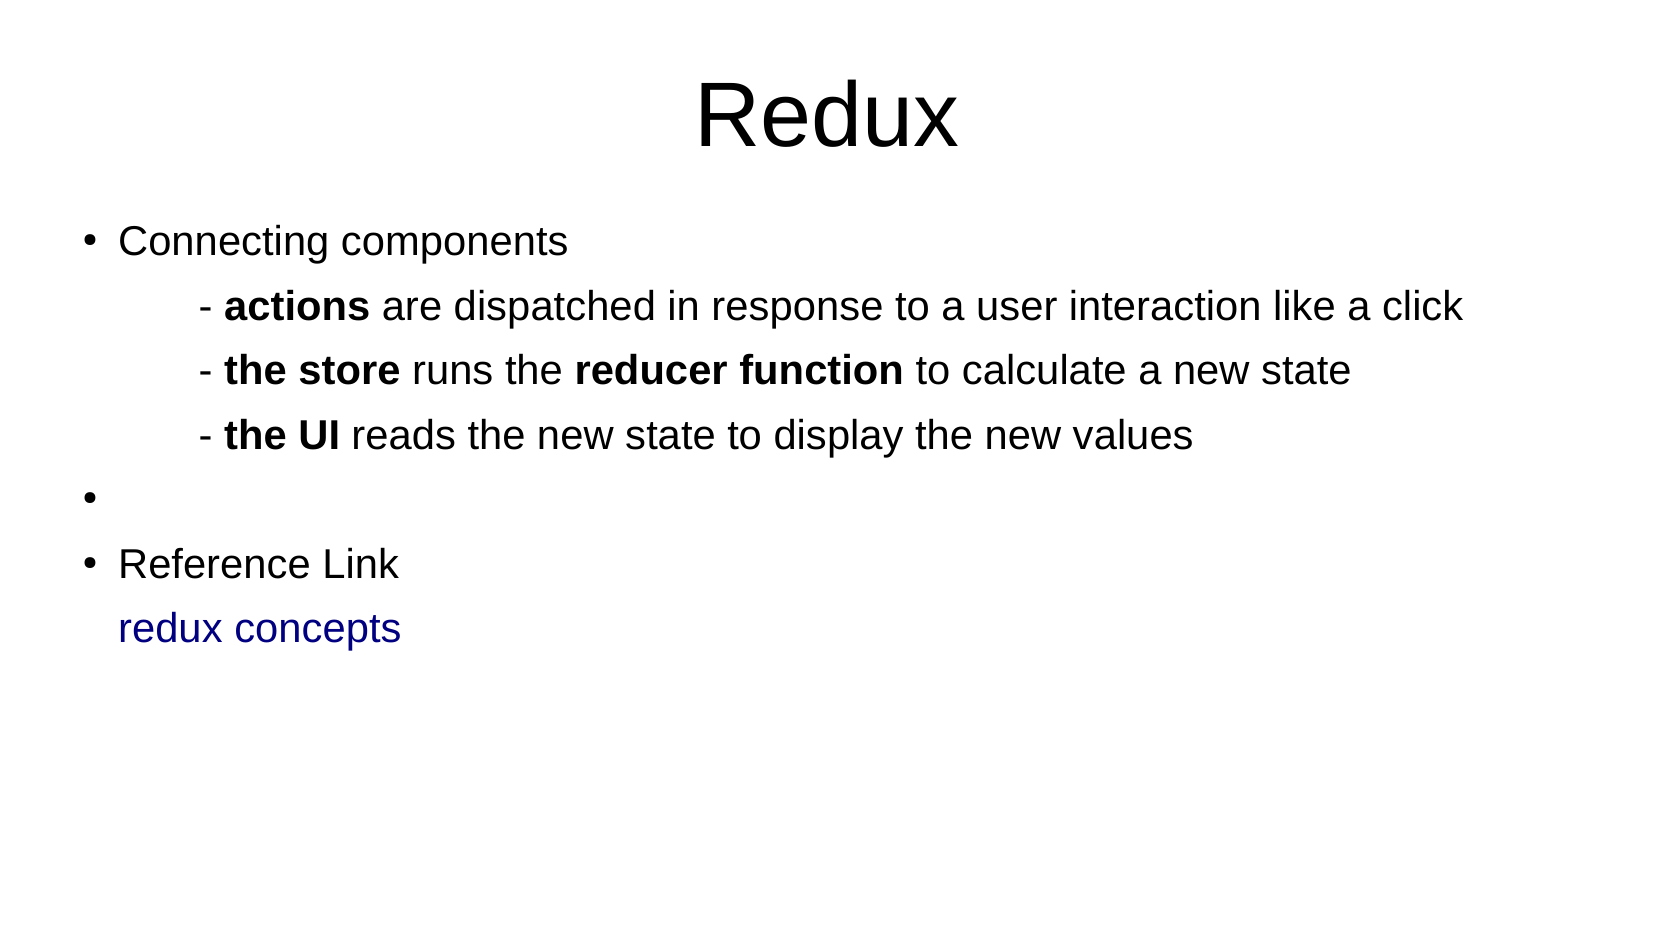

# Redux
Connecting components
 - actions are dispatched in response to a user interaction like a click
 - the store runs the reducer function to calculate a new state
 - the UI reads the new state to display the new values
Reference Link
redux concepts